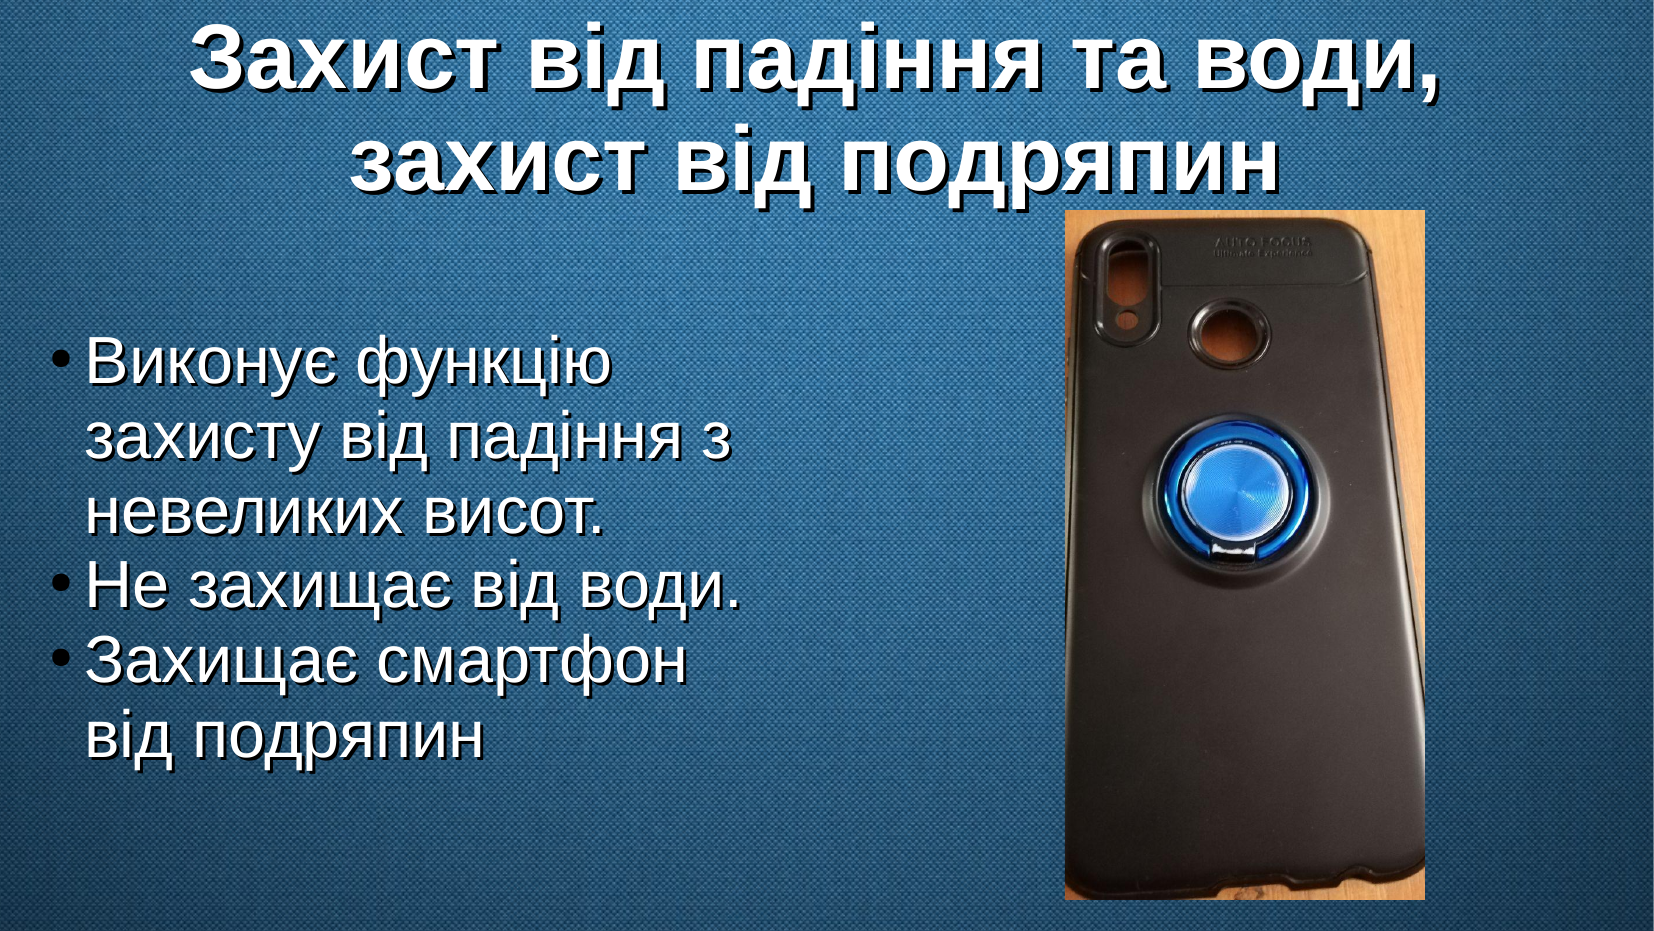

# Захист від падіння та води, захист від подряпин
Виконує функцію захисту від падіння з невеликих висот.
Не захищає від води.
Захищає смартфон від подряпин